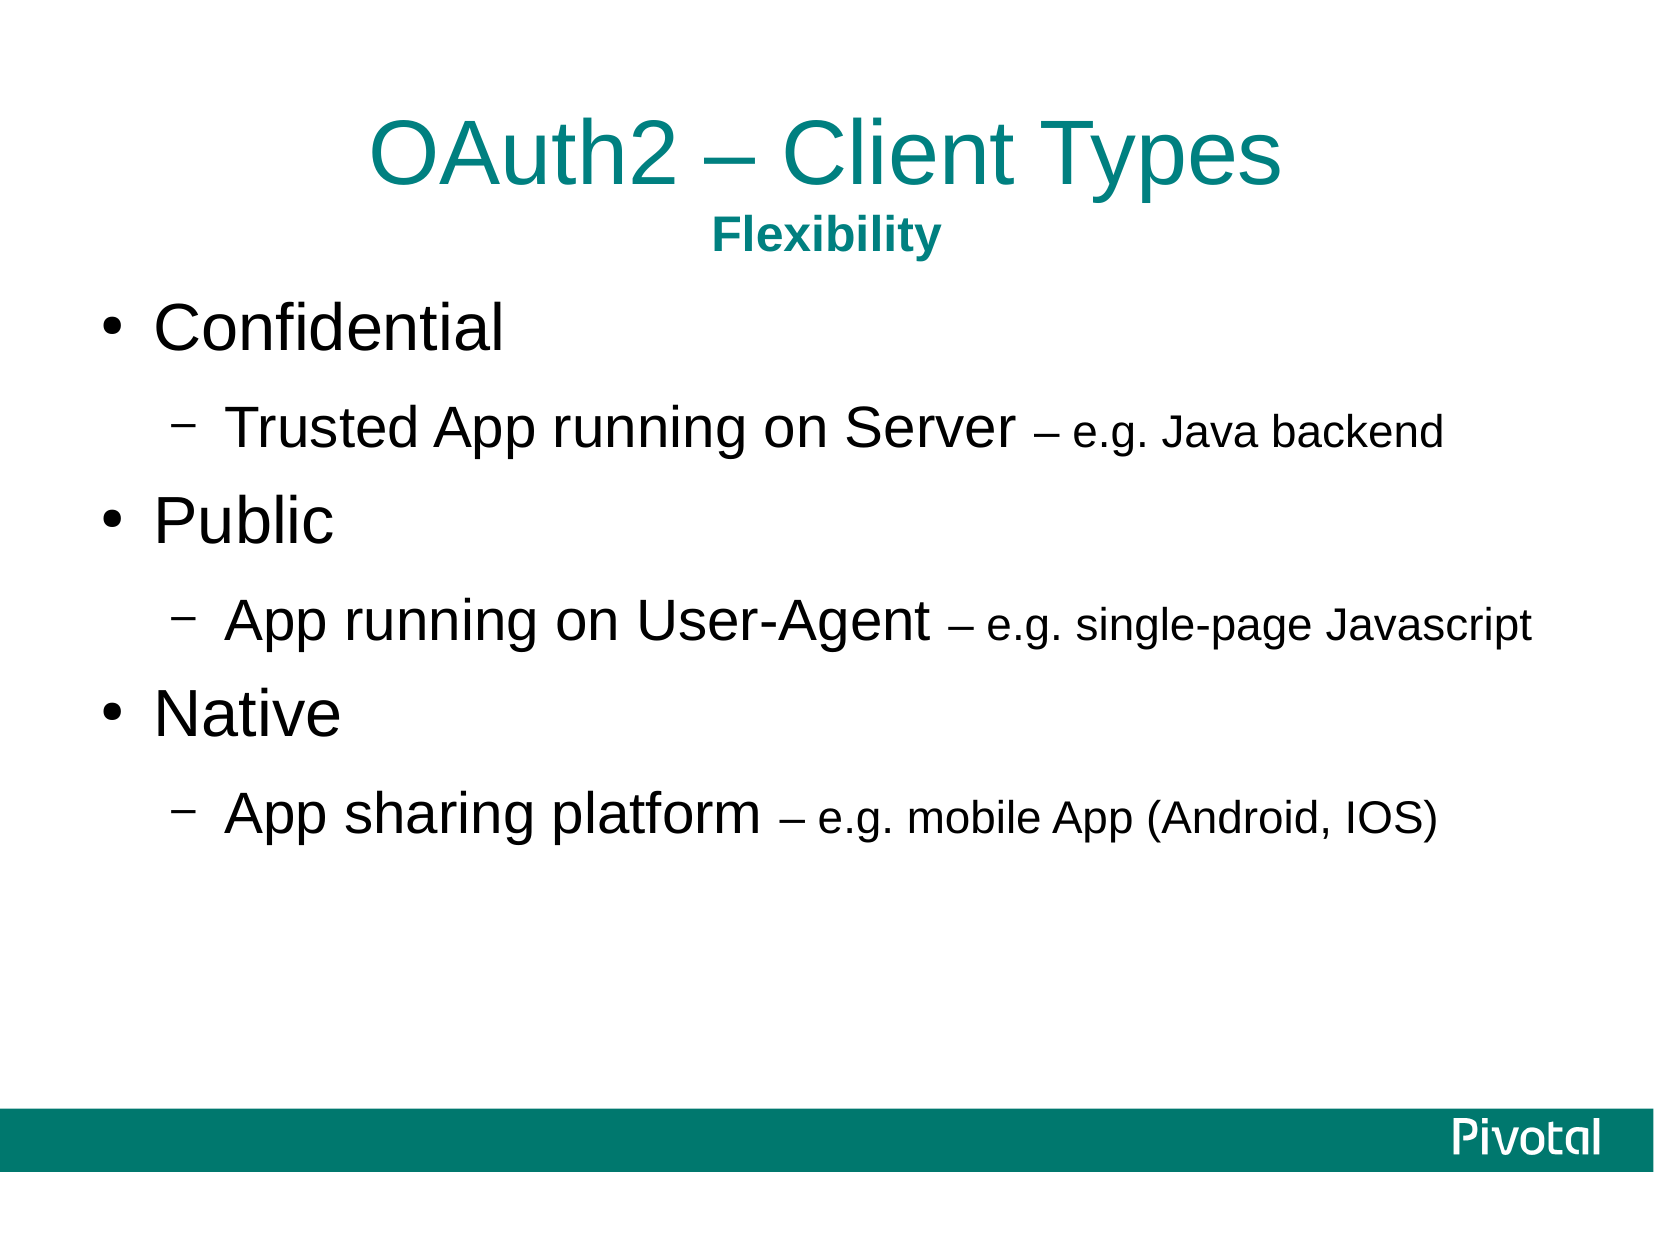

# OAuth2 – Client Types
Flexibility
Confidential
Trusted App running on Server – e.g. Java backend
Public
App running on User-Agent – e.g. single-page Javascript
Native
App sharing platform – e.g. mobile App (Android, IOS)